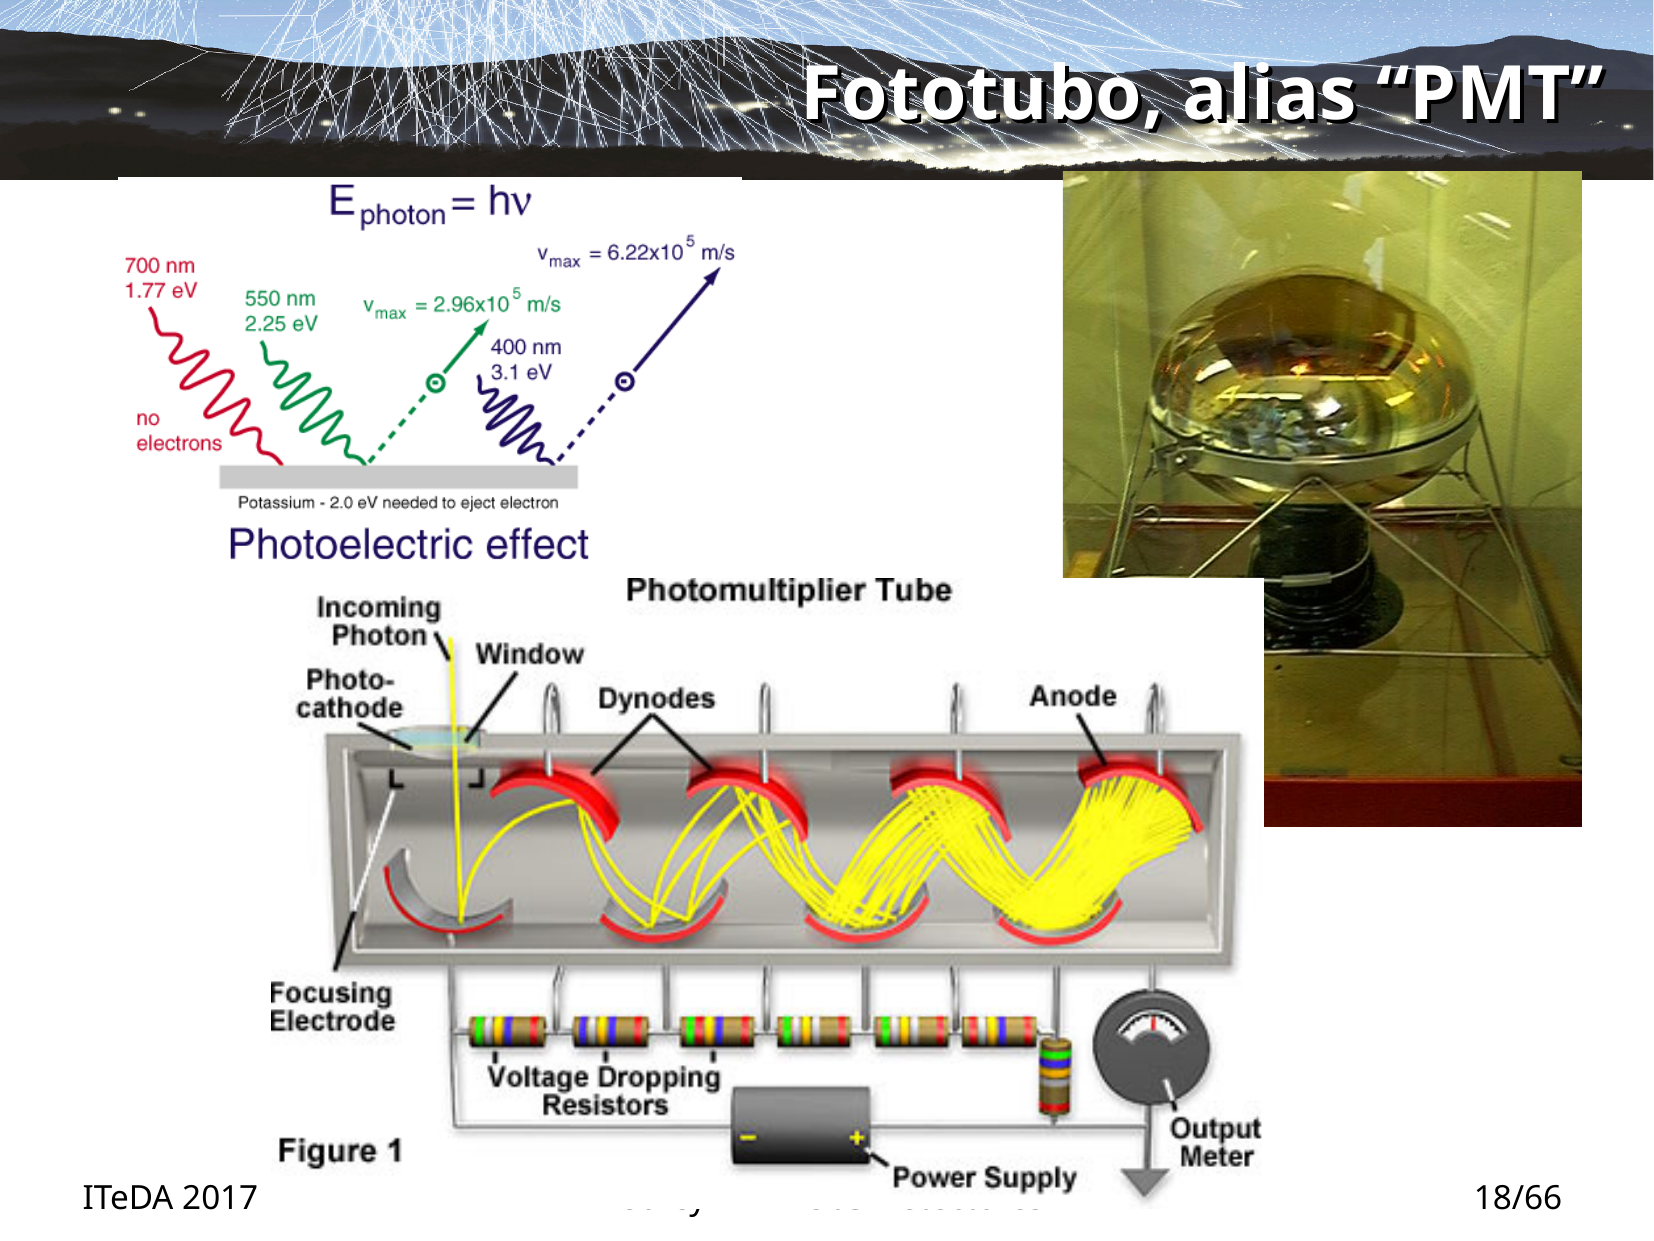

# Fototubo, alias “PMT”
ITeDA 2017
Asorey - AP - U03 Detectores
18